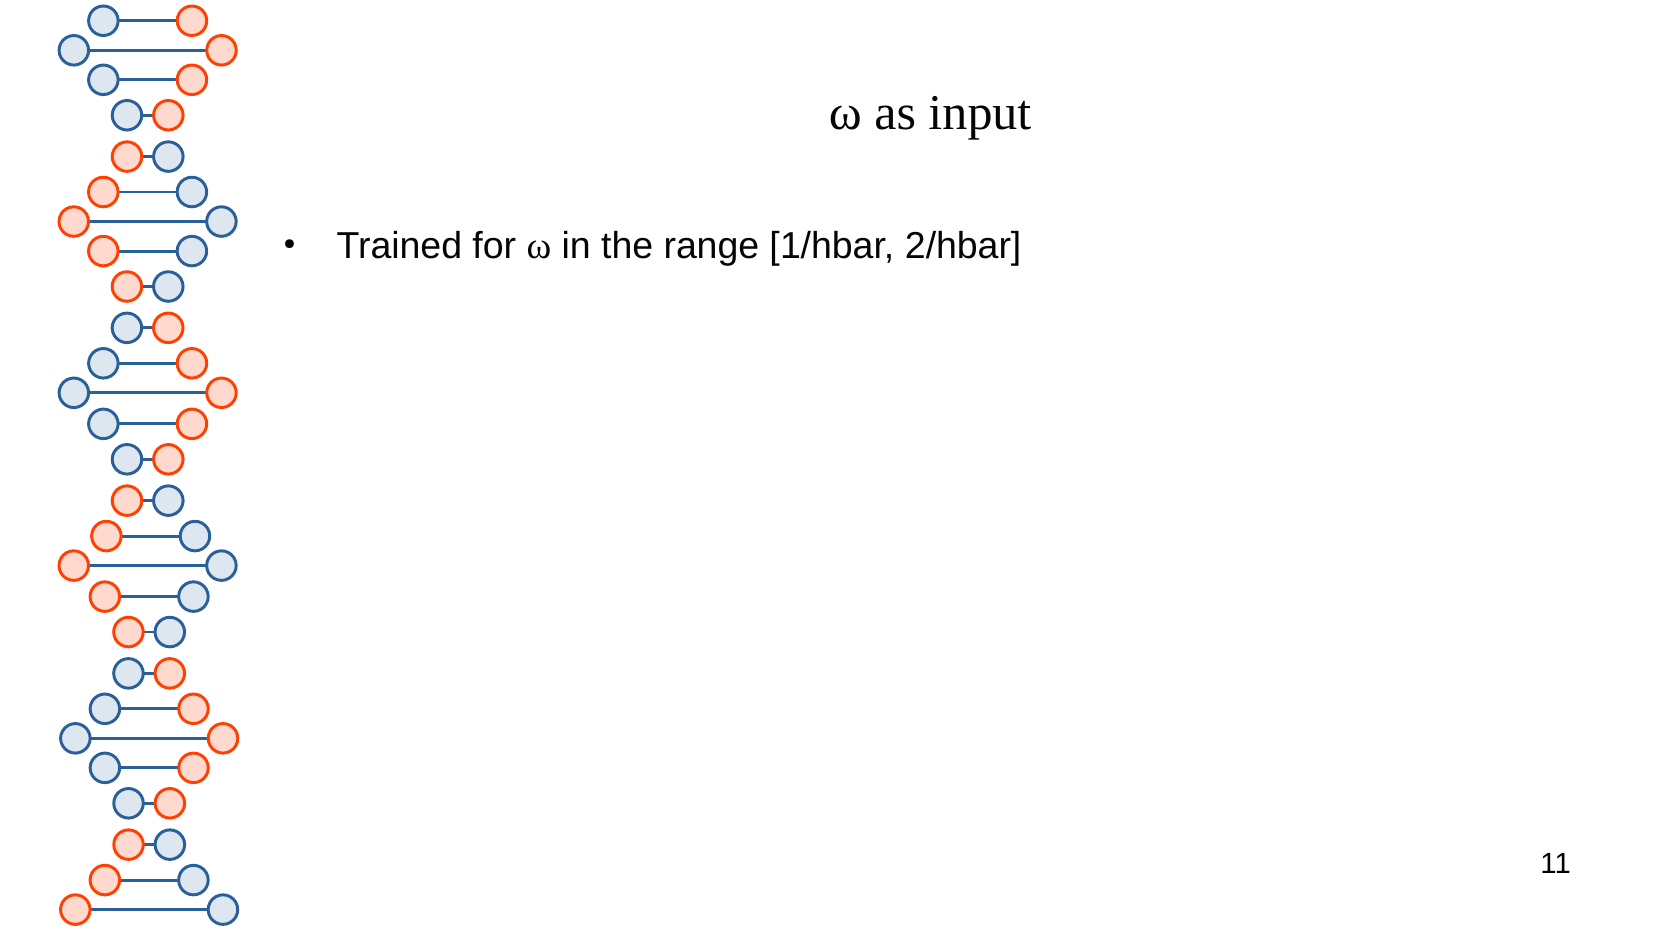

# ω as input
Trained for ω in the range [1/hbar, 2/hbar]
11